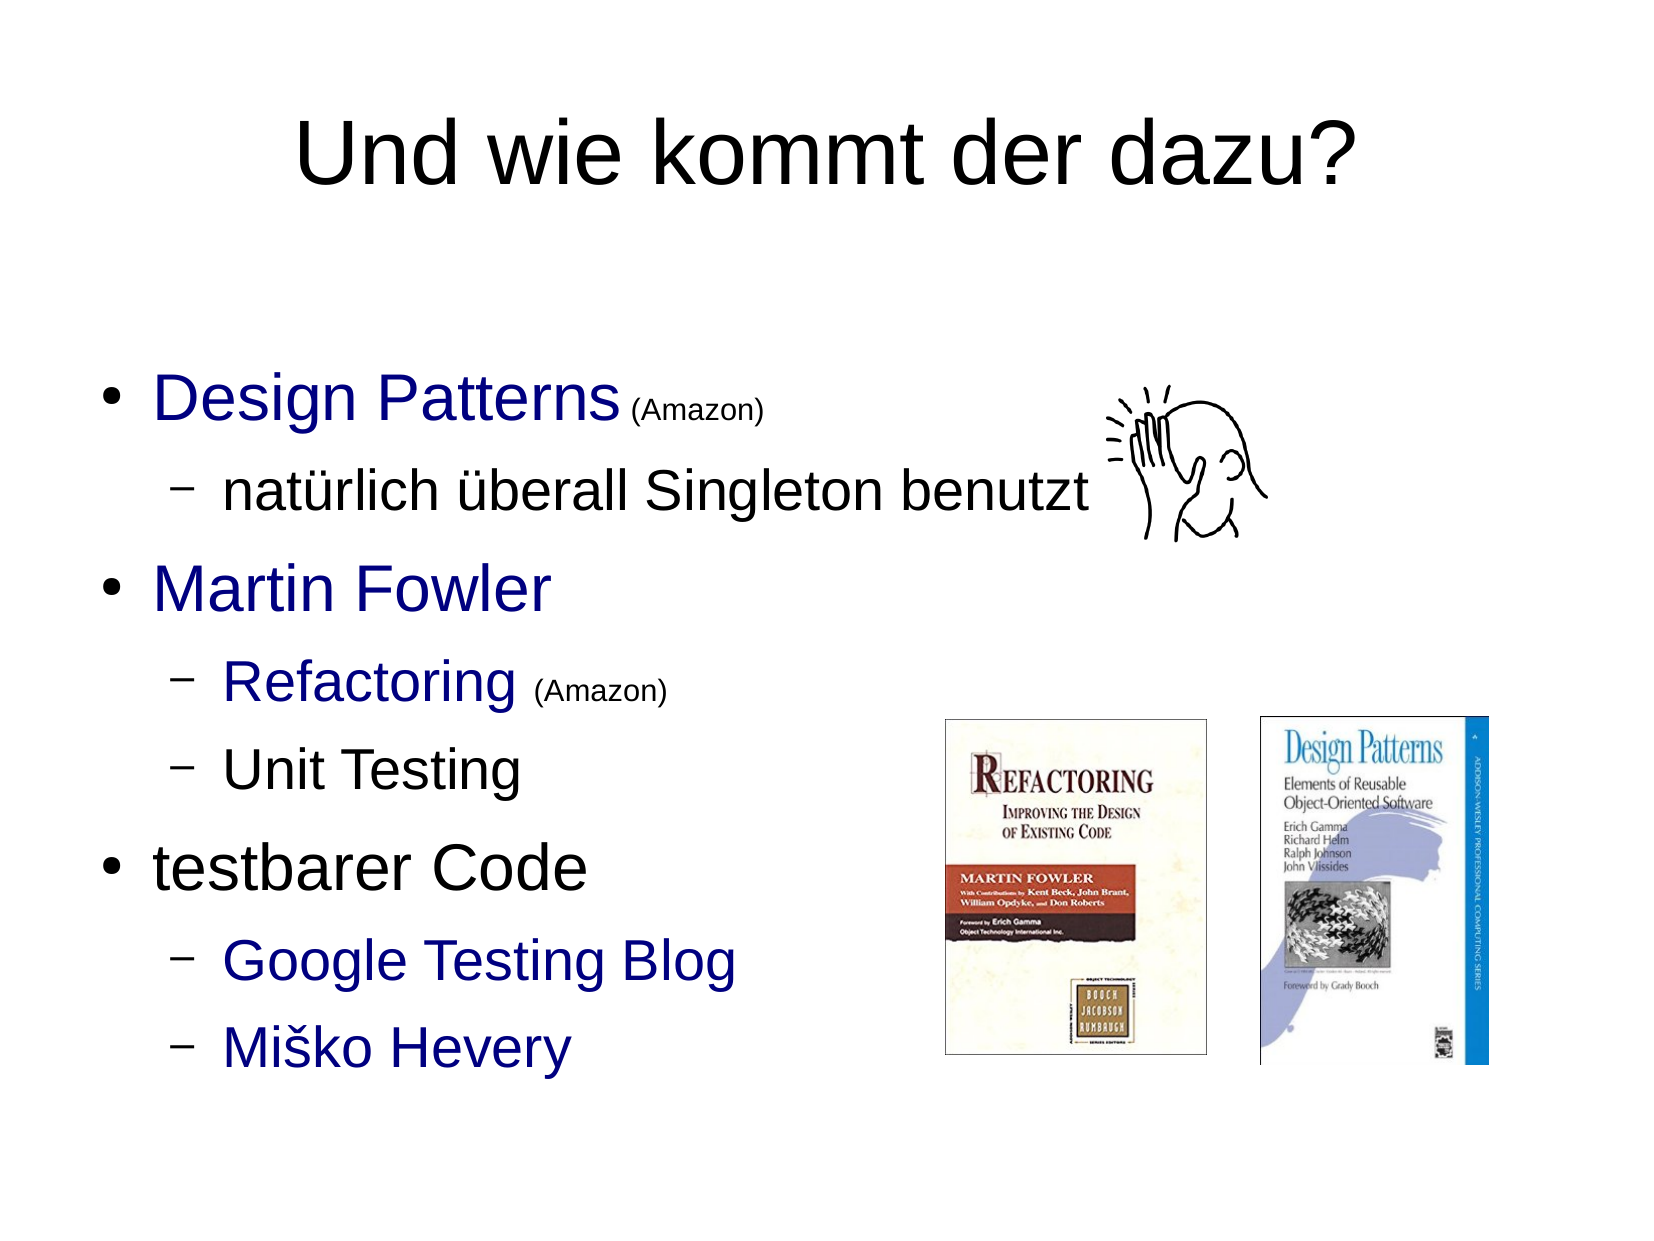

# Und wie kommt der dazu?
Design Patterns (Amazon)
natürlich überall Singleton benutzt
Martin Fowler
Refactoring (Amazon)
Unit Testing
testbarer Code
Google Testing Blog
Miško Hevery